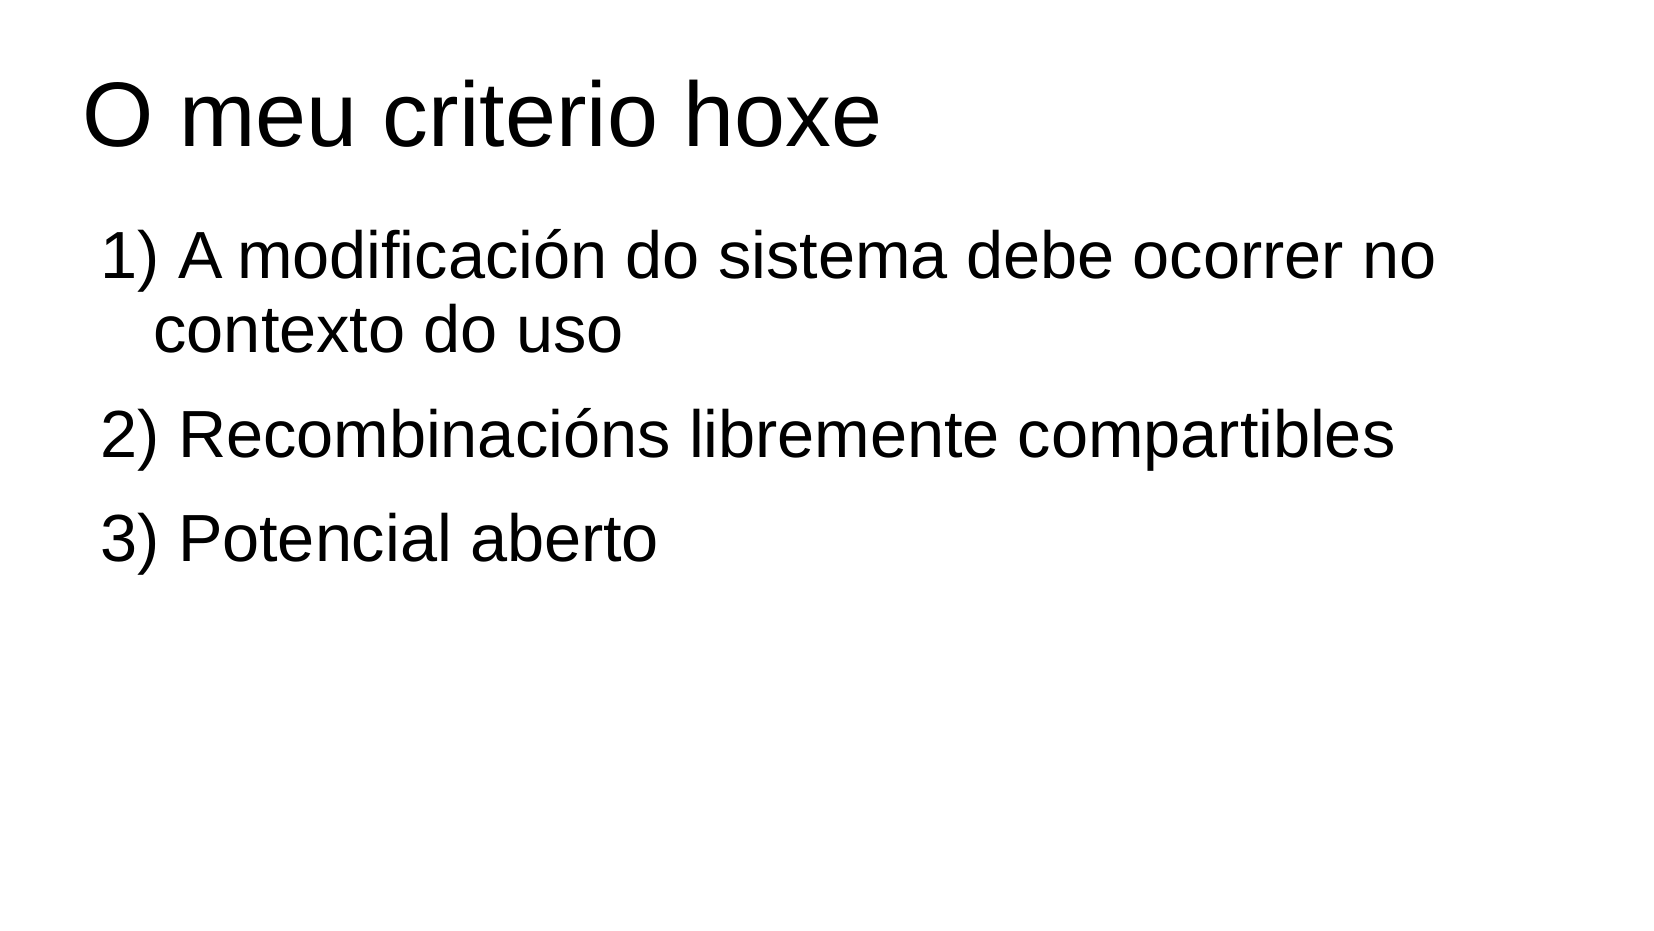

# O meu criterio hoxe
 A modificación do sistema debe ocorrer no contexto do uso
 Recombinacións libremente compartibles
 Potencial aberto